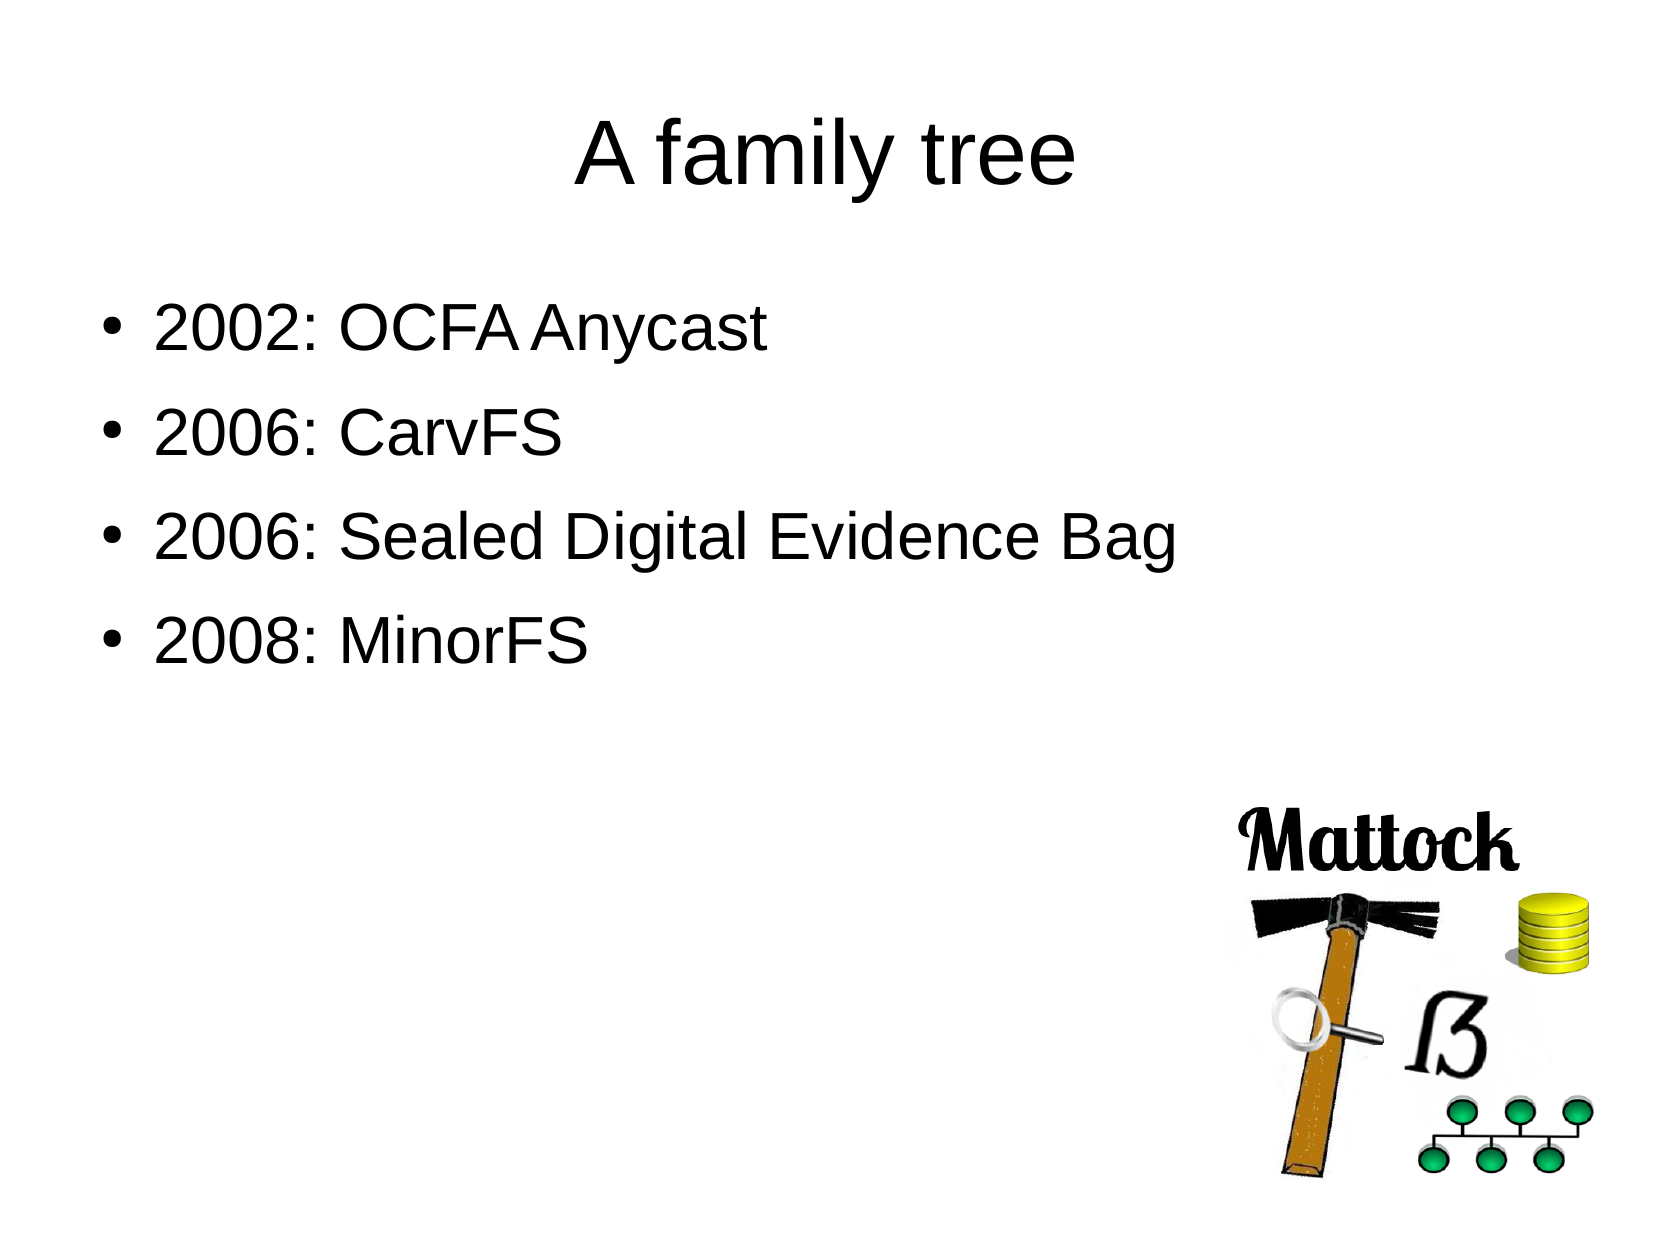

# A family tree
2002: OCFA Anycast
2006: CarvFS
2006: Sealed Digital Evidence Bag
2008: MinorFS